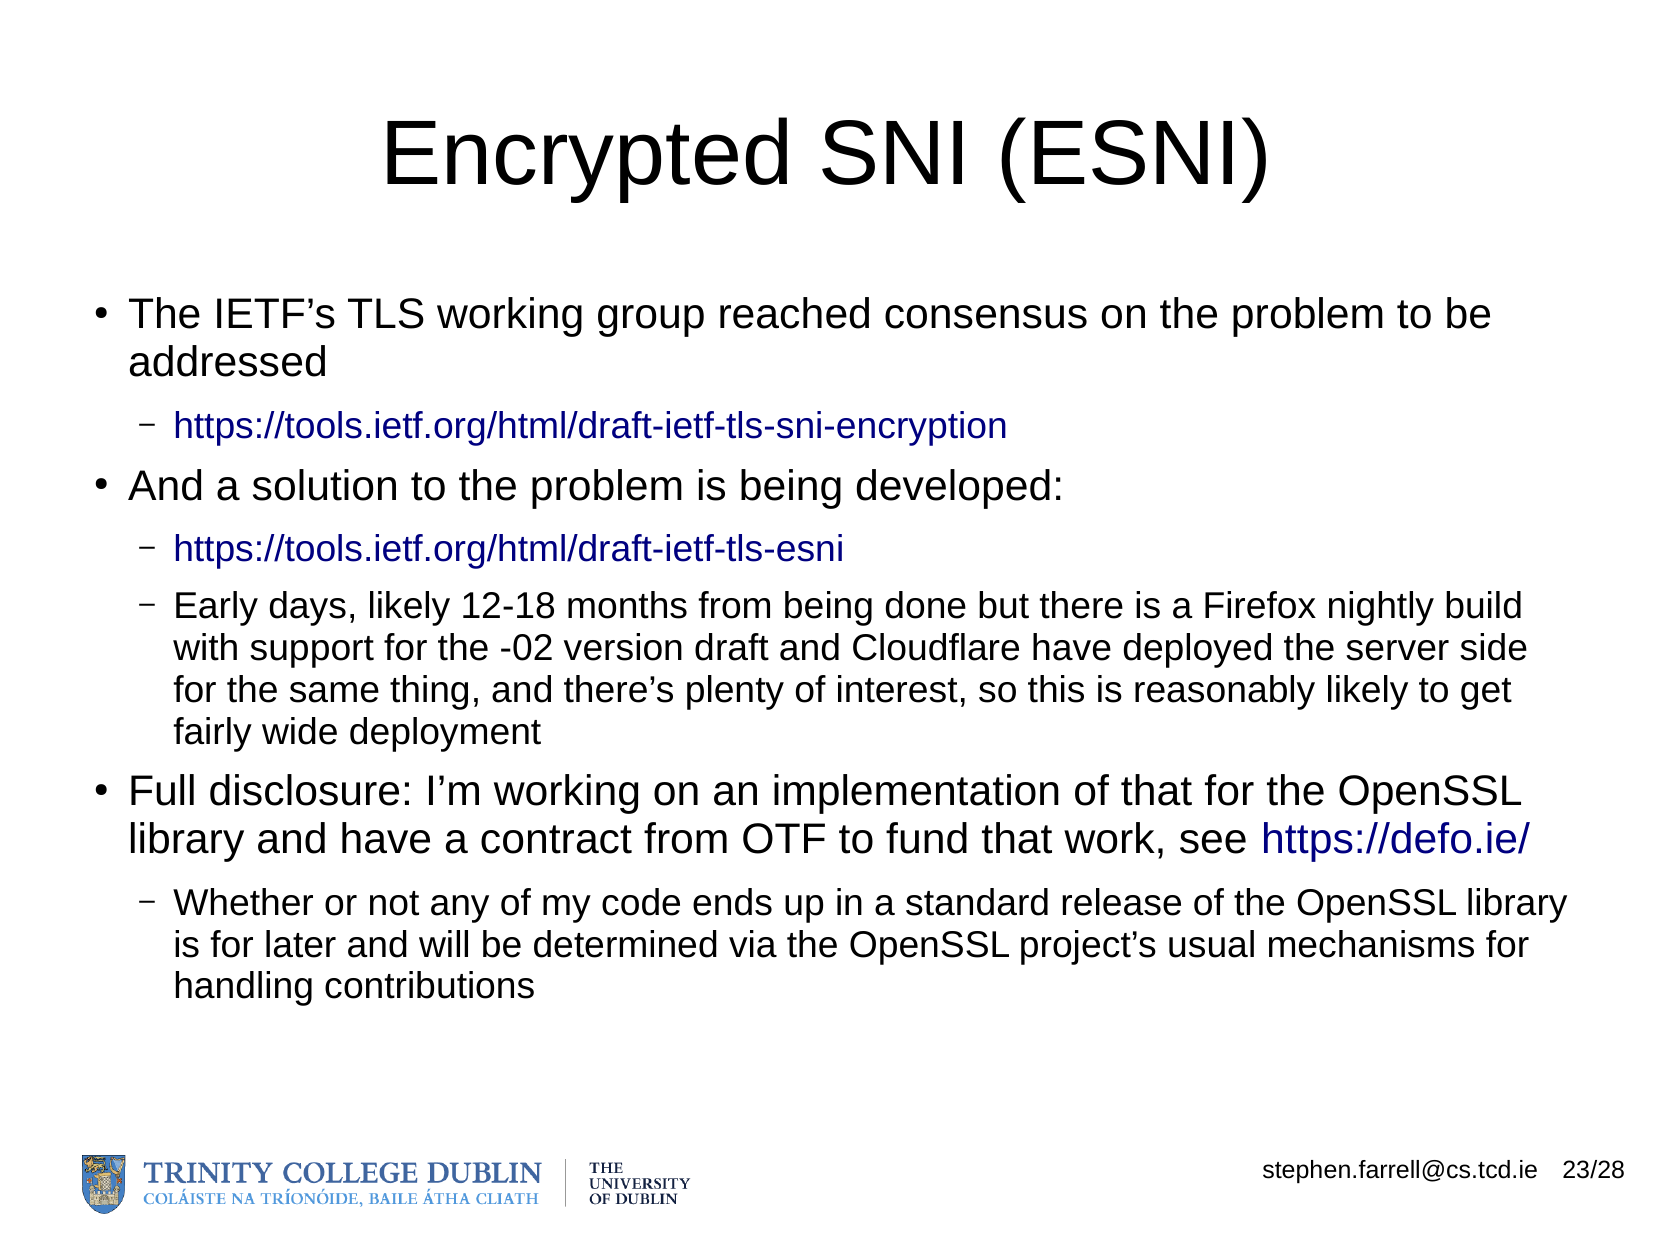

# Encrypted SNI (ESNI)
The IETF’s TLS working group reached consensus on the problem to be addressed
https://tools.ietf.org/html/draft-ietf-tls-sni-encryption
And a solution to the problem is being developed:
https://tools.ietf.org/html/draft-ietf-tls-esni
Early days, likely 12-18 months from being done but there is a Firefox nightly build with support for the -02 version draft and Cloudflare have deployed the server side for the same thing, and there’s plenty of interest, so this is reasonably likely to get fairly wide deployment
Full disclosure: I’m working on an implementation of that for the OpenSSL library and have a contract from OTF to fund that work, see https://defo.ie/
Whether or not any of my code ends up in a standard release of the OpenSSL library is for later and will be determined via the OpenSSL project’s usual mechanisms for handling contributions